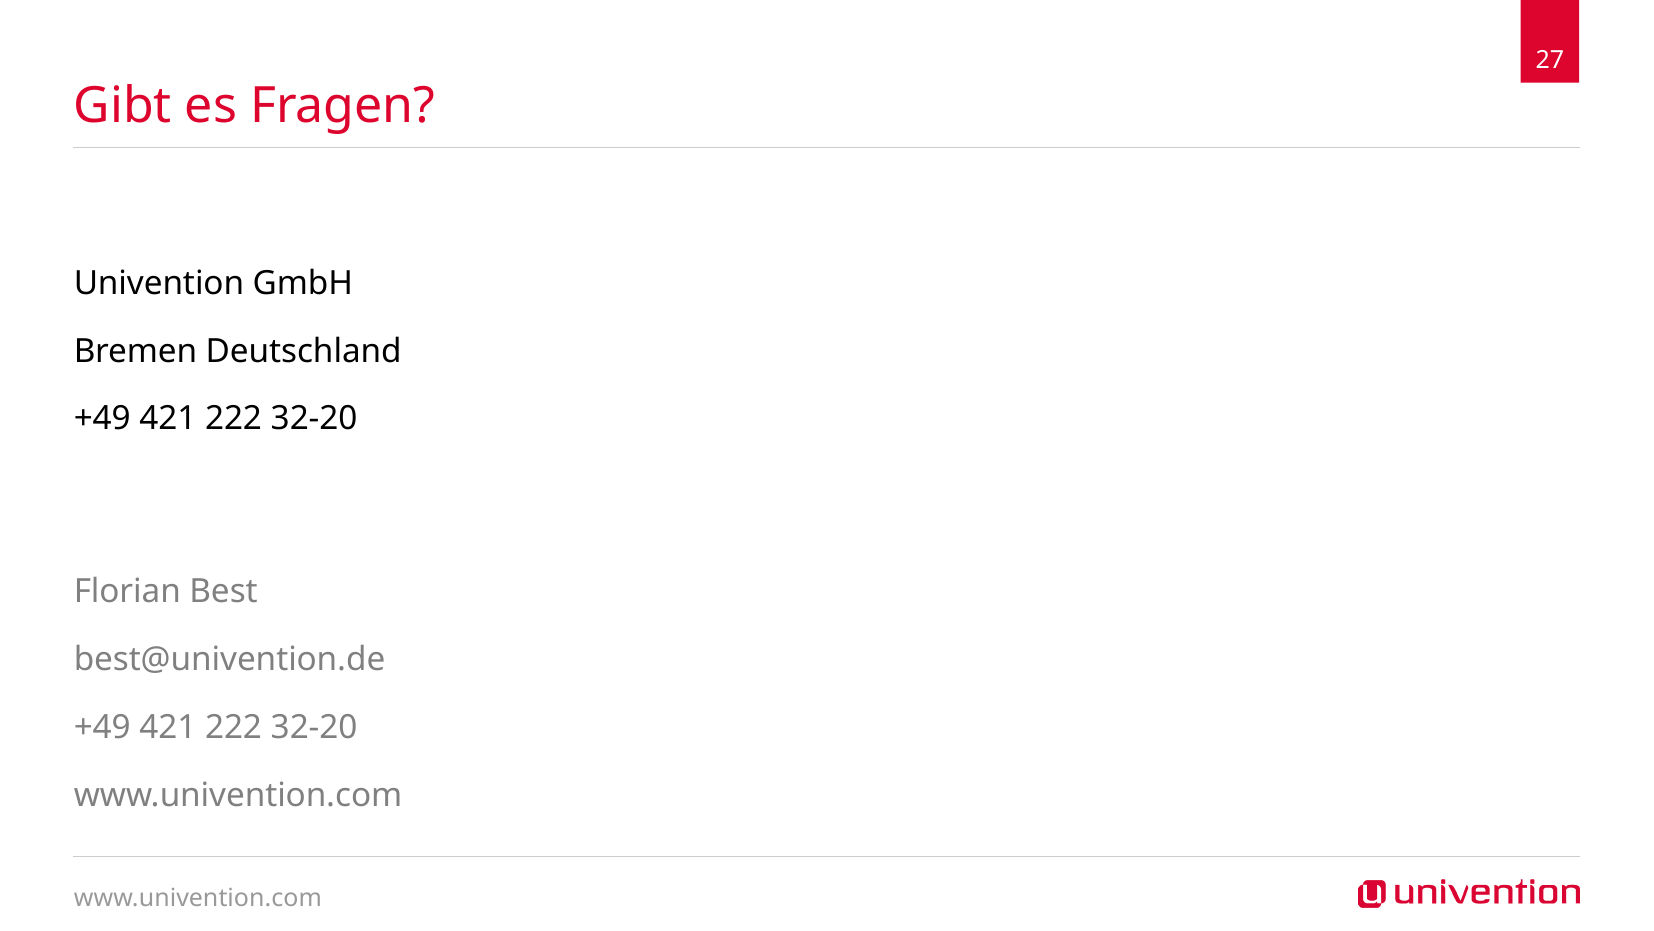

# Gibt es Fragen?
Univention GmbH
Bremen Deutschland
+49 421 222 32-20
Florian Best
best@univention.de
+49 421 222 32-20
www.univention.com